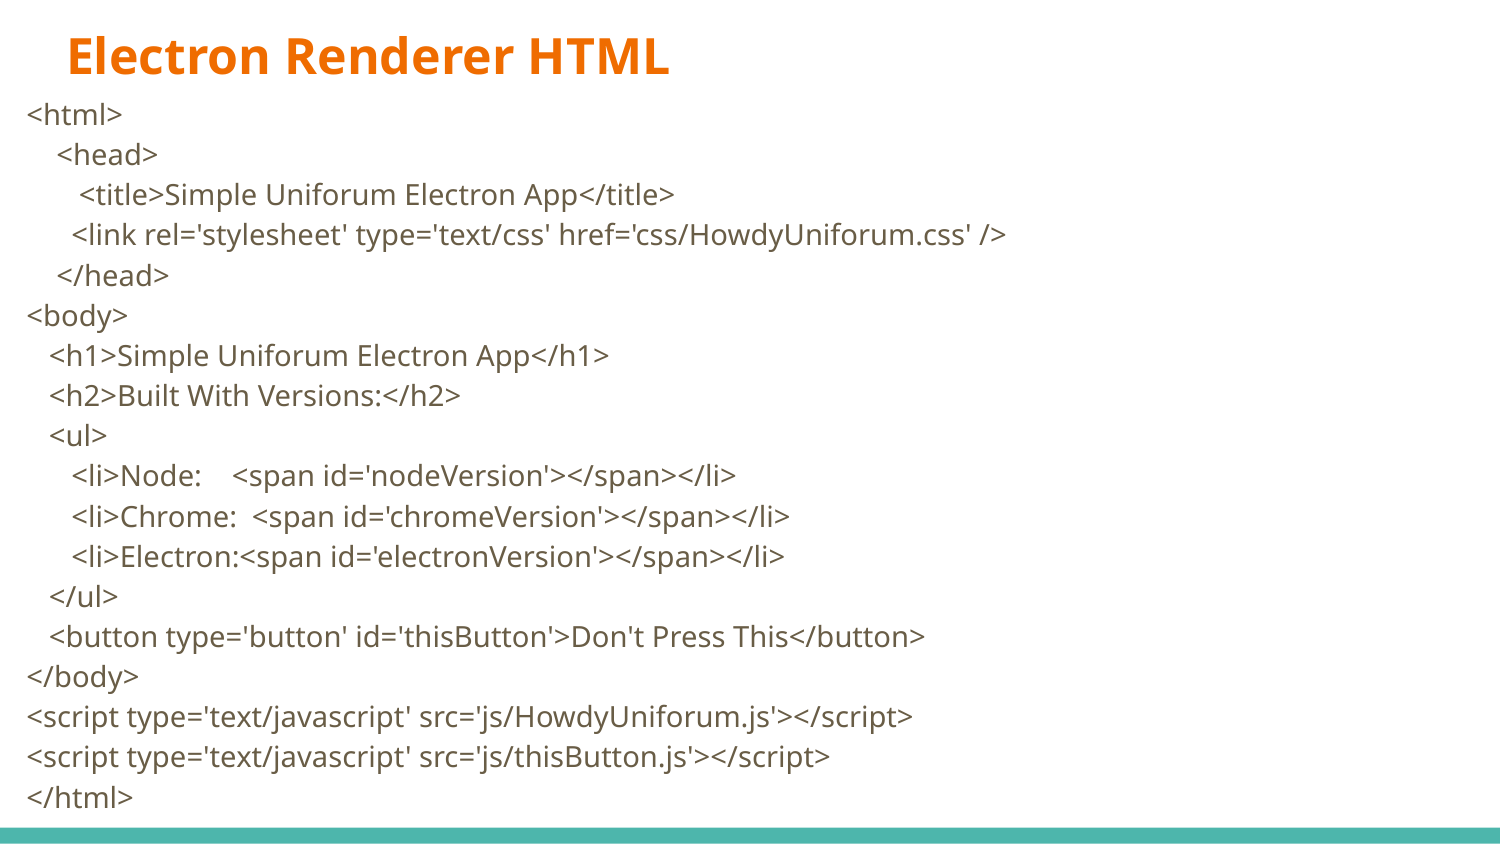

# Electron Renderer HTML
<html>
 <head>
 <title>Simple Uniforum Electron App</title>
 <link rel='stylesheet' type='text/css' href='css/HowdyUniforum.css' />
 </head>
<body>
 <h1>Simple Uniforum Electron App</h1>
 <h2>Built With Versions:</h2>
 <ul>
 <li>Node: <span id='nodeVersion'></span></li>
 <li>Chrome: <span id='chromeVersion'></span></li>
 <li>Electron:<span id='electronVersion'></span></li>
 </ul>
 <button type='button' id='thisButton'>Don't Press This</button>
</body>
<script type='text/javascript' src='js/HowdyUniforum.js'></script>
<script type='text/javascript' src='js/thisButton.js'></script>
</html>